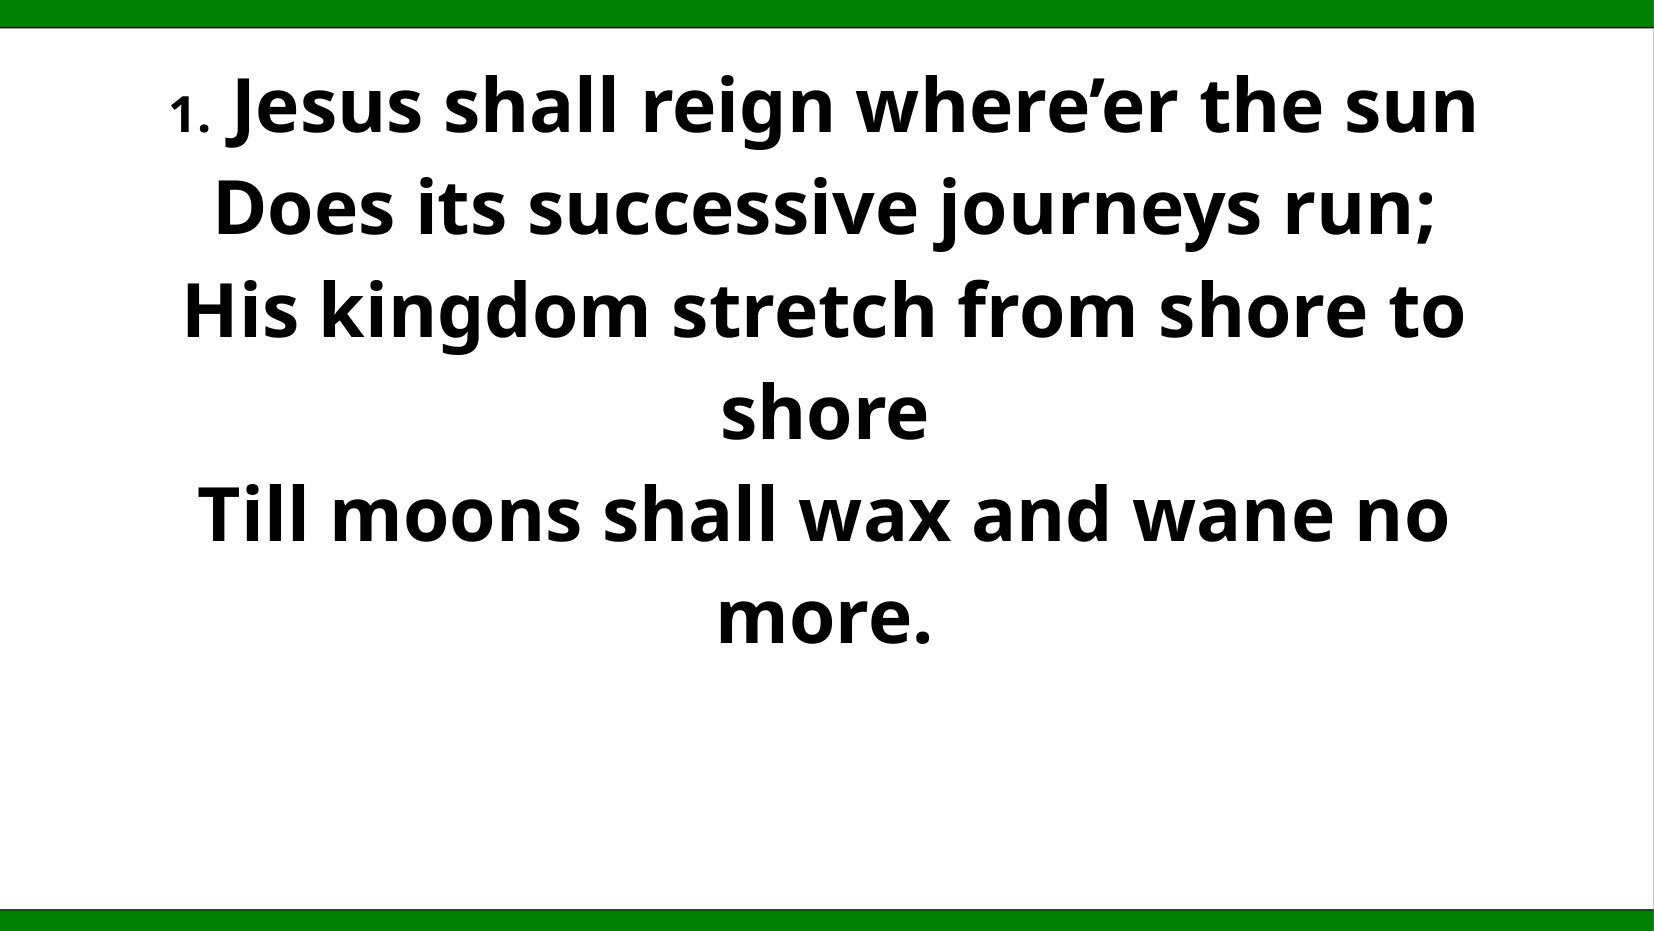

1. Jesus shall reign where’er the sun
Does its successive journeys run;
His kingdom stretch from shore to shore
Till moons shall wax and wane no more.